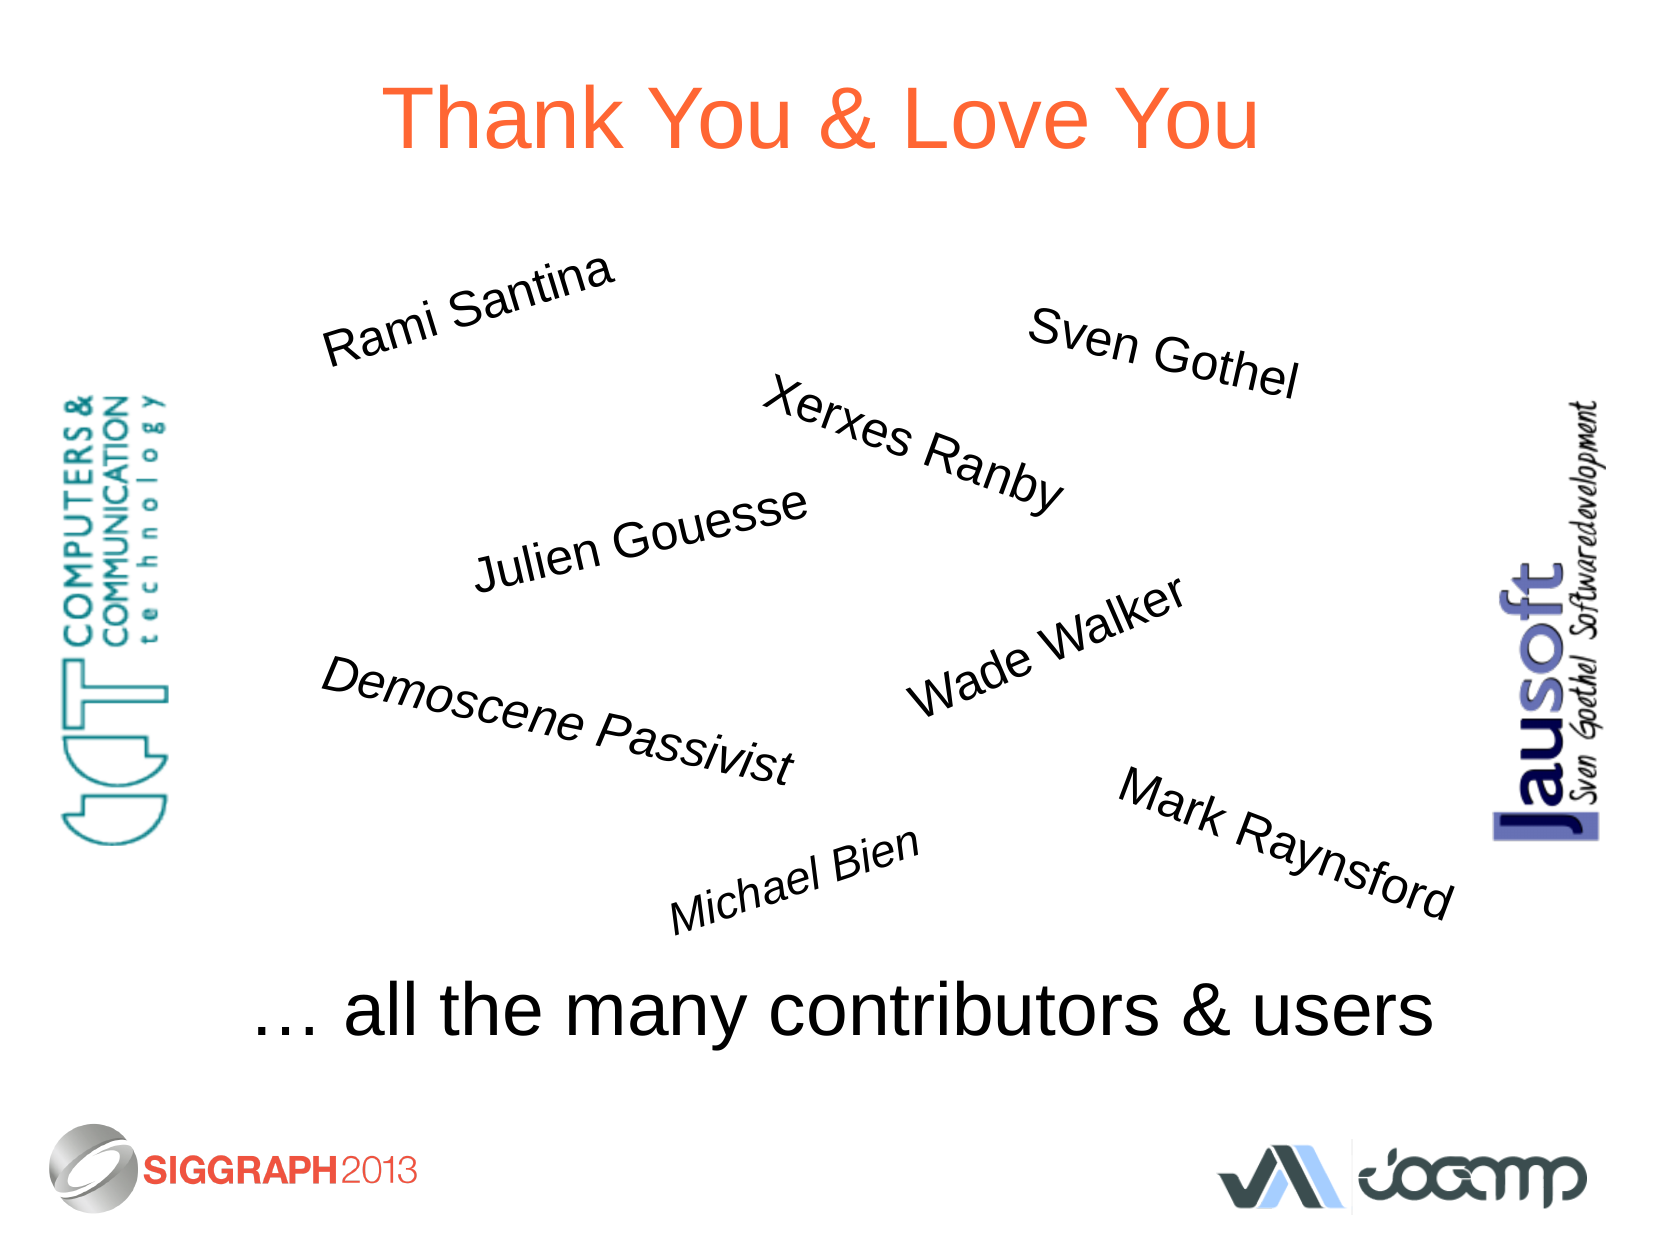

# Thank You & Love You
Rami Santina
Sven Gothel
Xerxes Ranby
Julien Gouesse
Wade Walker
Demoscene Passivist
Mark Raynsford
Michael Bien
… all the many contributors & users